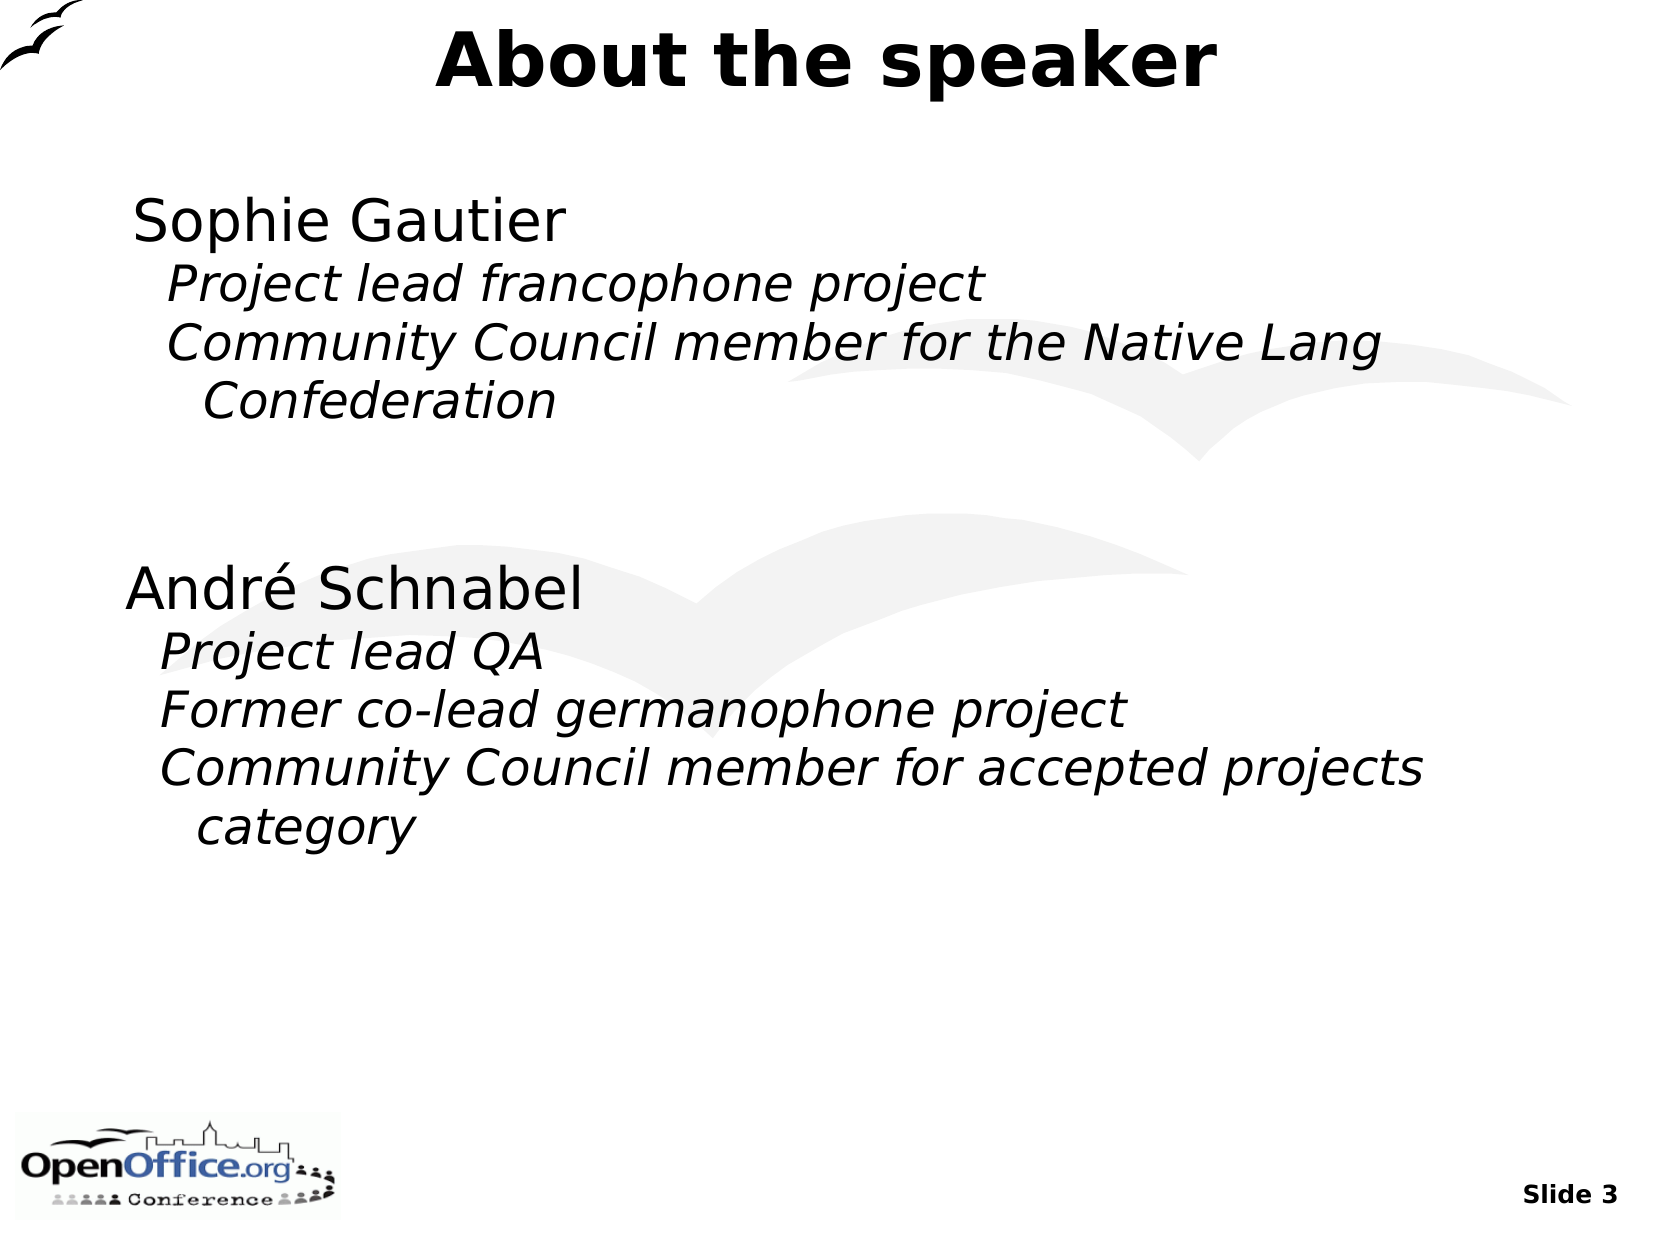

# About the speaker
Sophie Gautier
Project lead francophone project
Community Council member for the Native Lang Confederation
André Schnabel
Project lead QA
Former co-lead germanophone project
Community Council member for accepted projects category